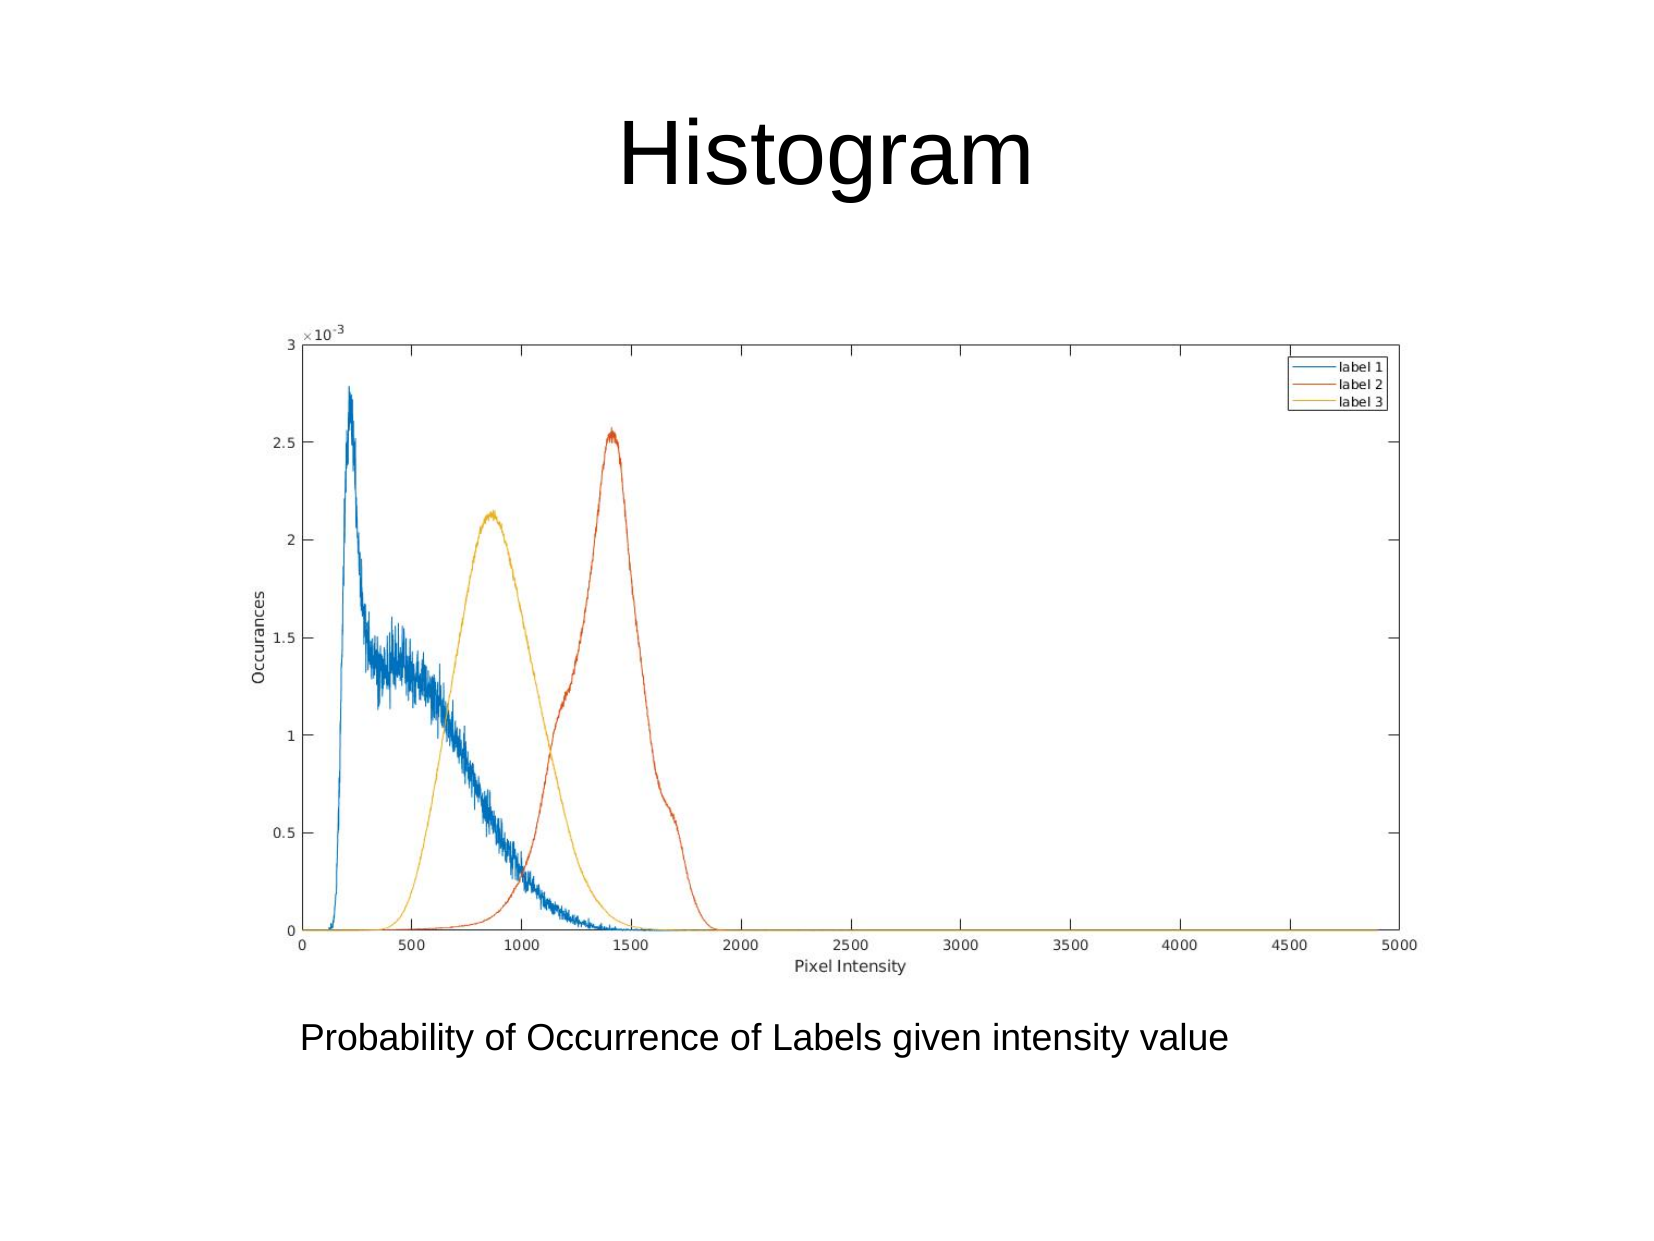

# Histogram
Probability of Occurrence of Labels given intensity value